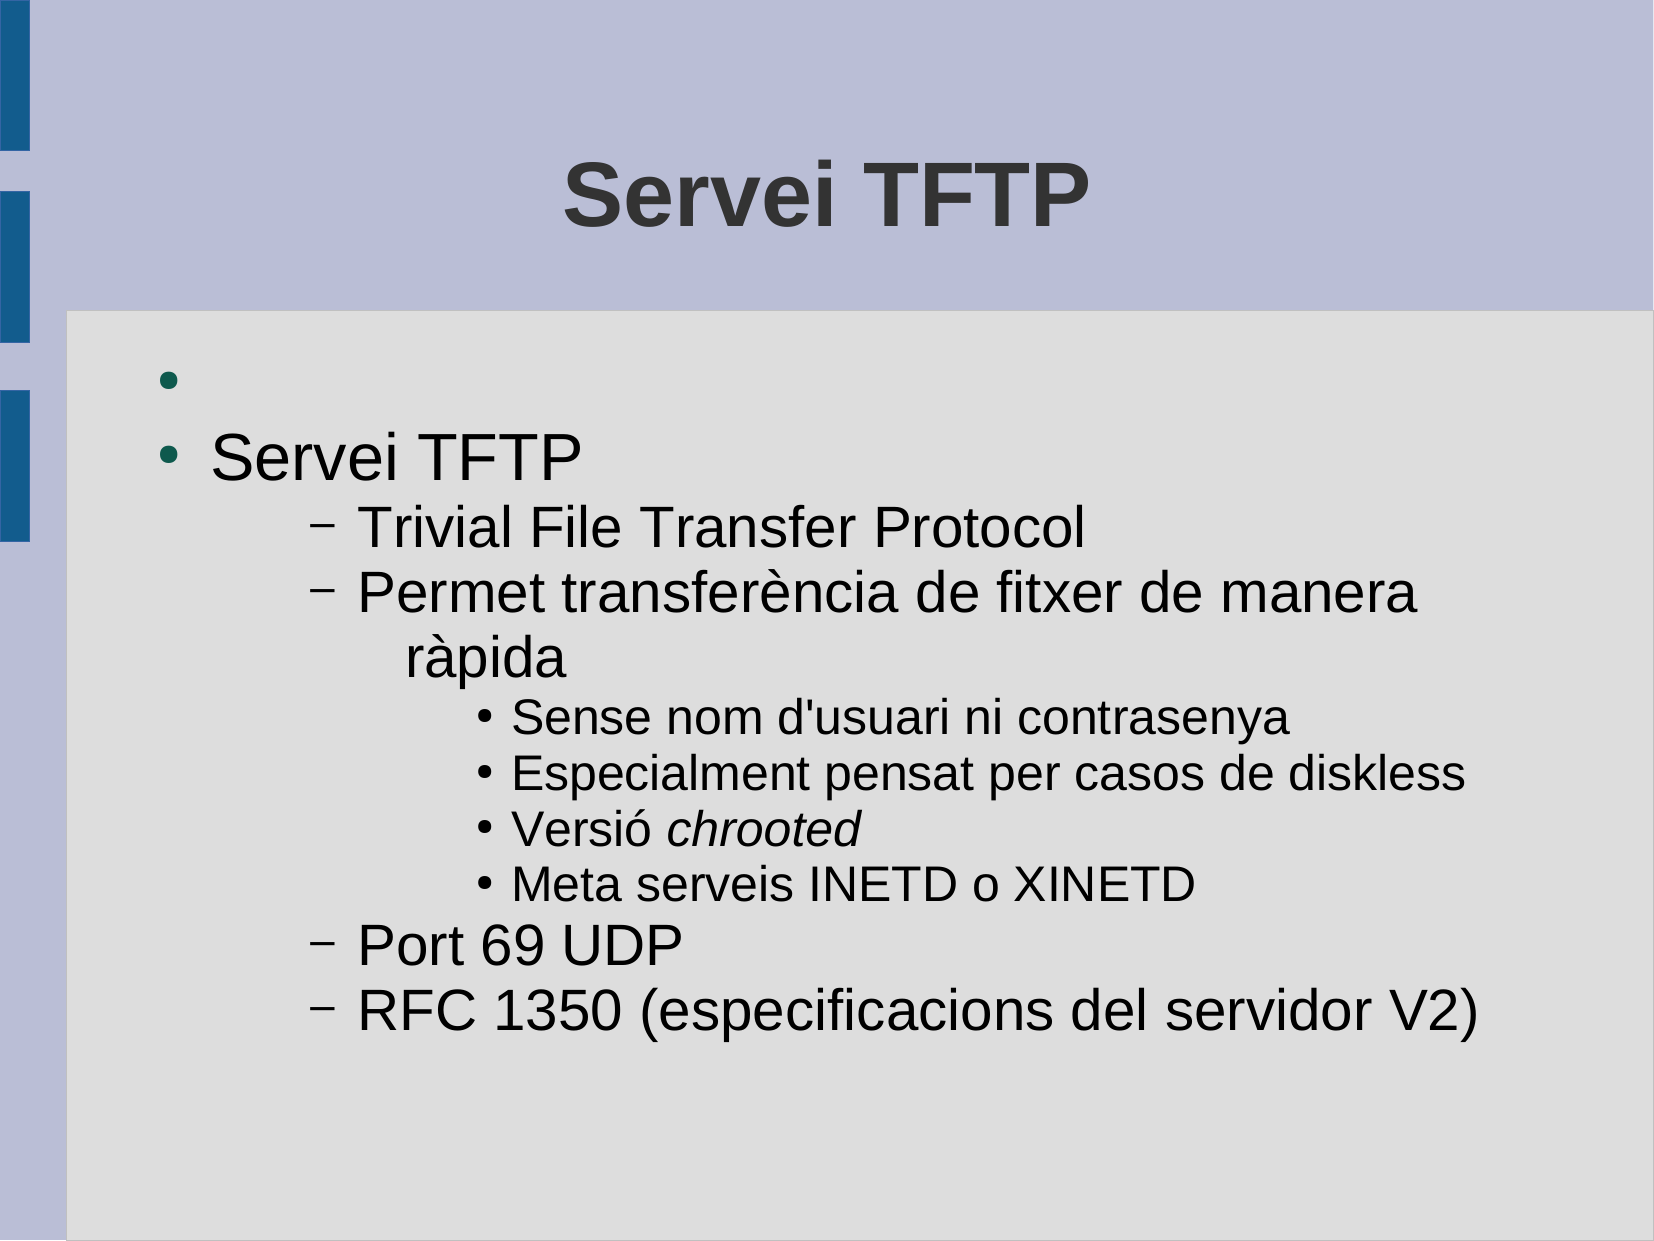

# Servei TFTP
Servei TFTP
Trivial File Transfer Protocol
Permet transferència de fitxer de manera ràpida
Sense nom d'usuari ni contrasenya
Especialment pensat per casos de diskless
Versió chrooted
Meta serveis INETD o XINETD
Port 69 UDP
RFC 1350 (especificacions del servidor V2)